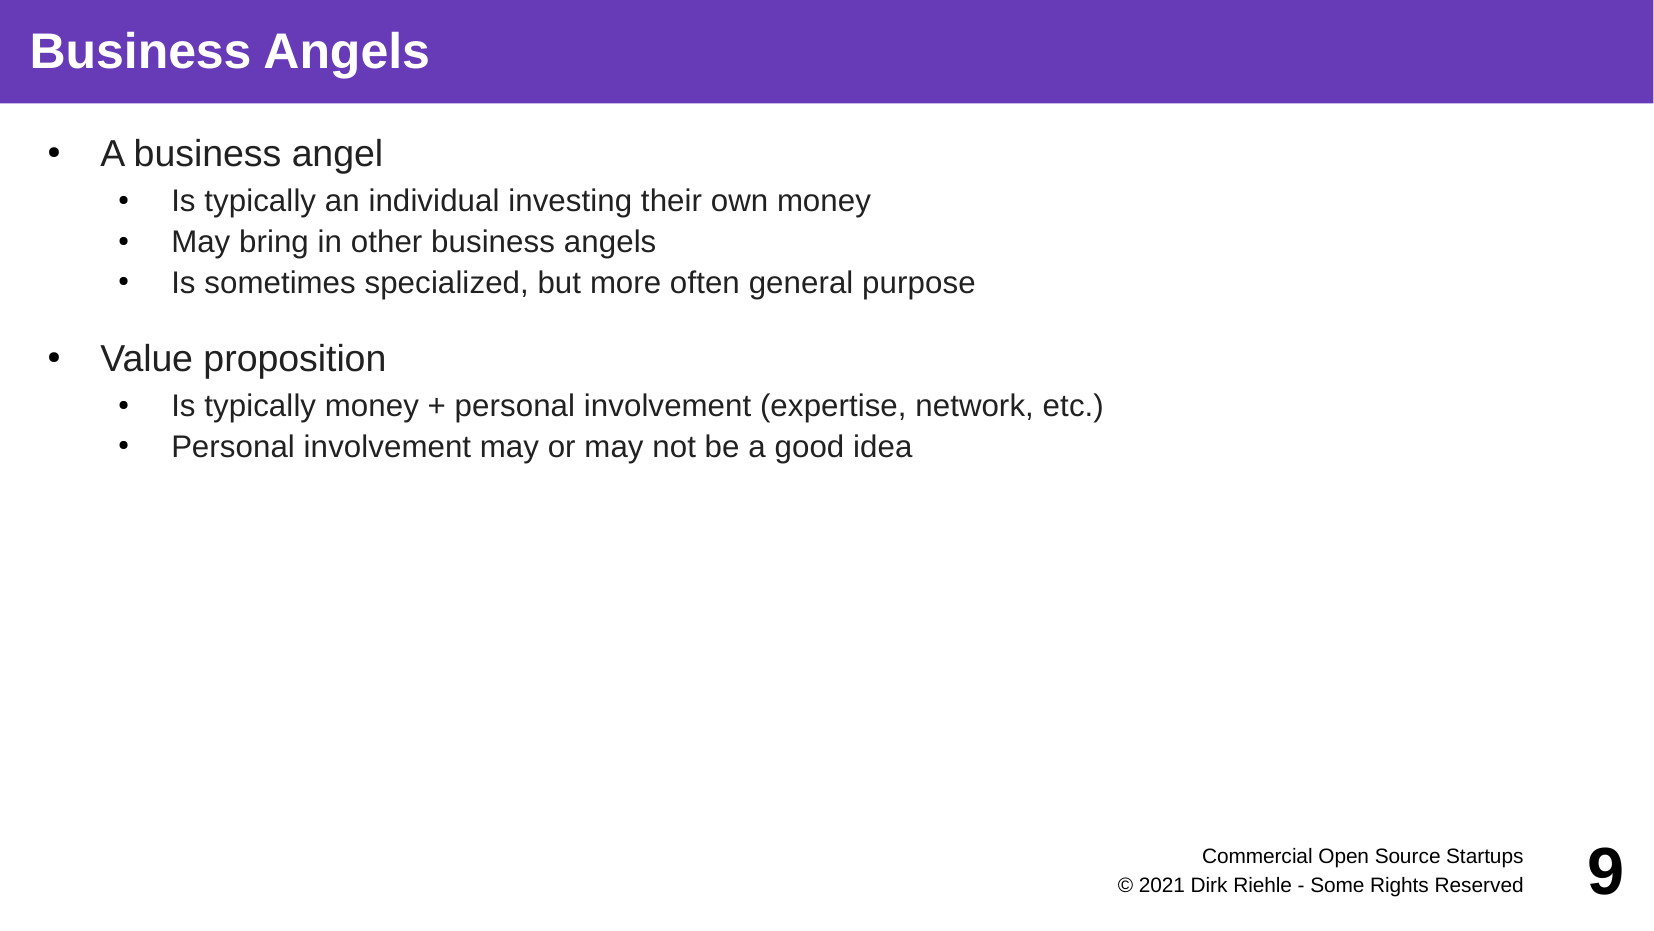

# Business Angels
A business angel
Is typically an individual investing their own money
May bring in other business angels
Is sometimes specialized, but more often general purpose
Value proposition
Is typically money + personal involvement (expertise, network, etc.)
Personal involvement may or may not be a good idea
Commercial Open Source Startups
9
© 2021 Dirk Riehle - Some Rights Reserved